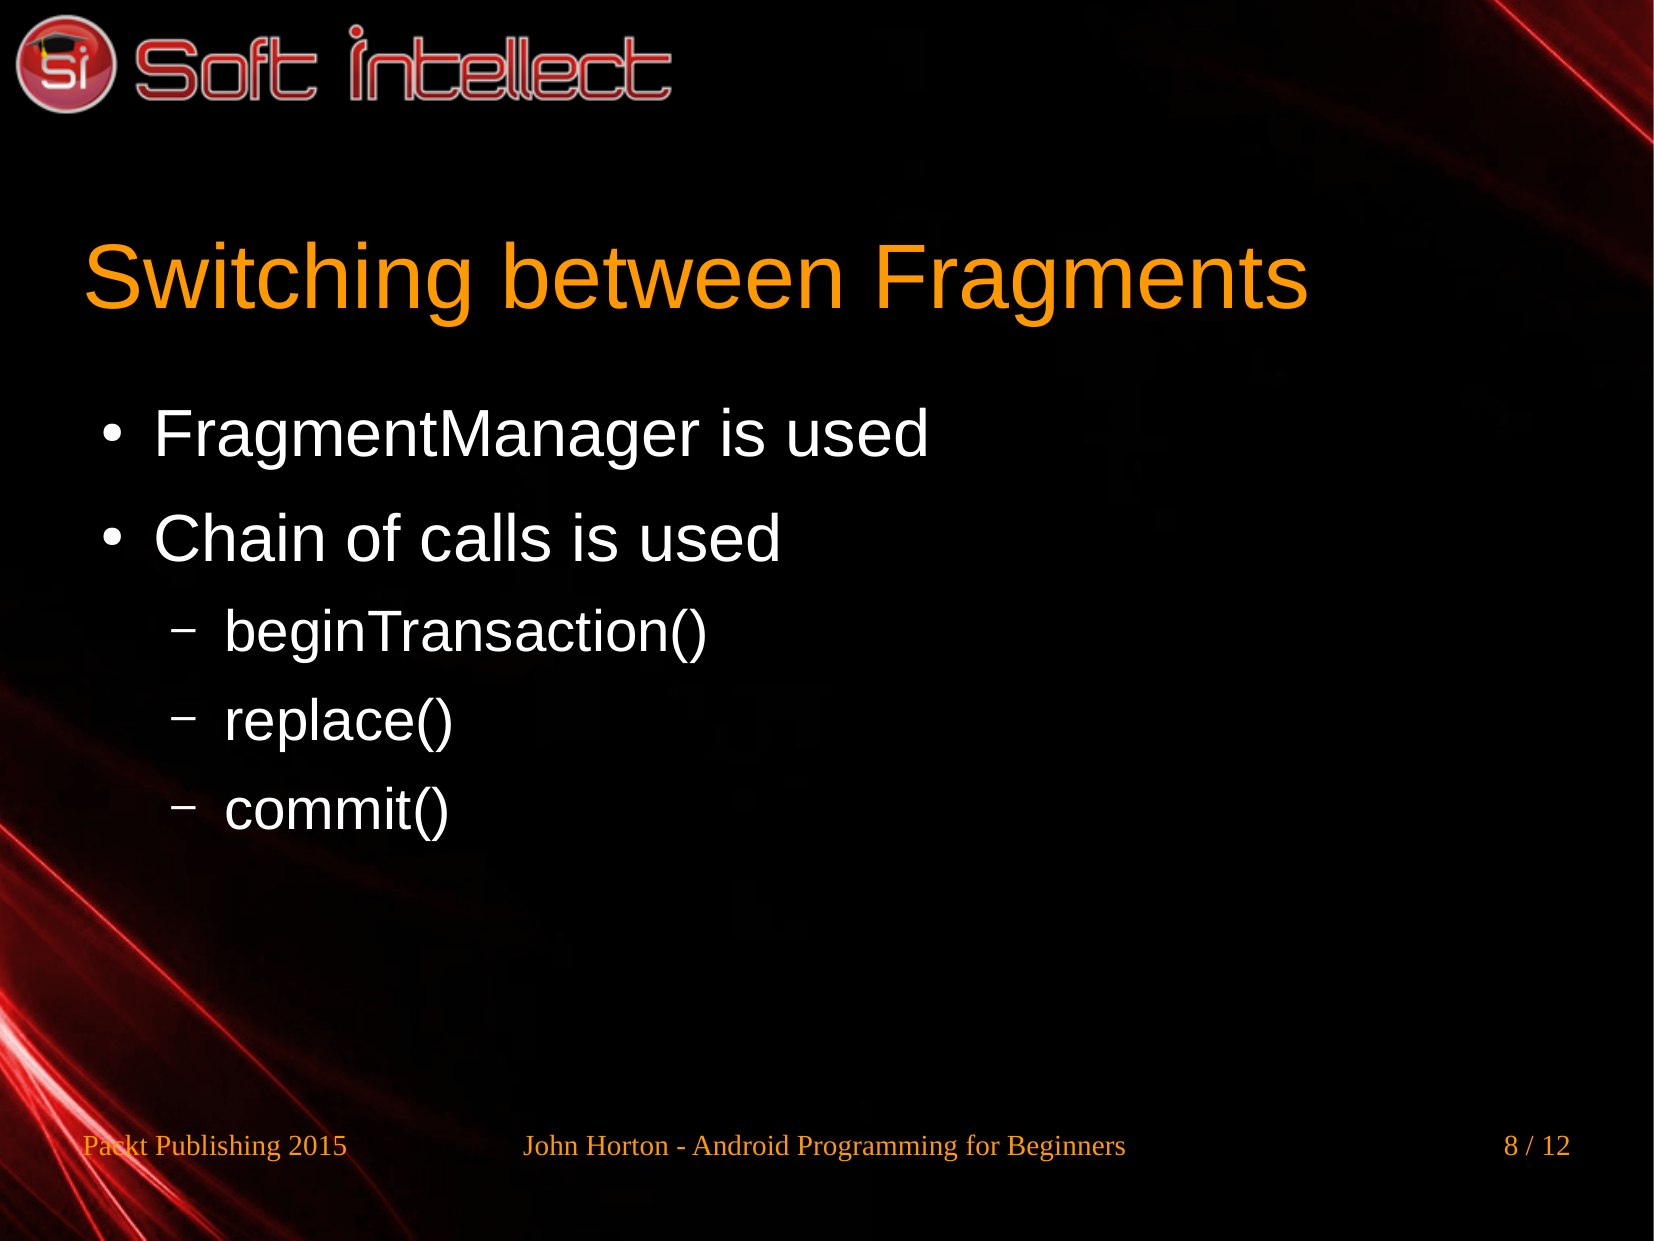

# Switching between Fragments
FragmentManager is used
Chain of calls is used
beginTransaction()
replace()
commit()
Packt Publishing 2015
John Horton - Android Programming for Beginners
8